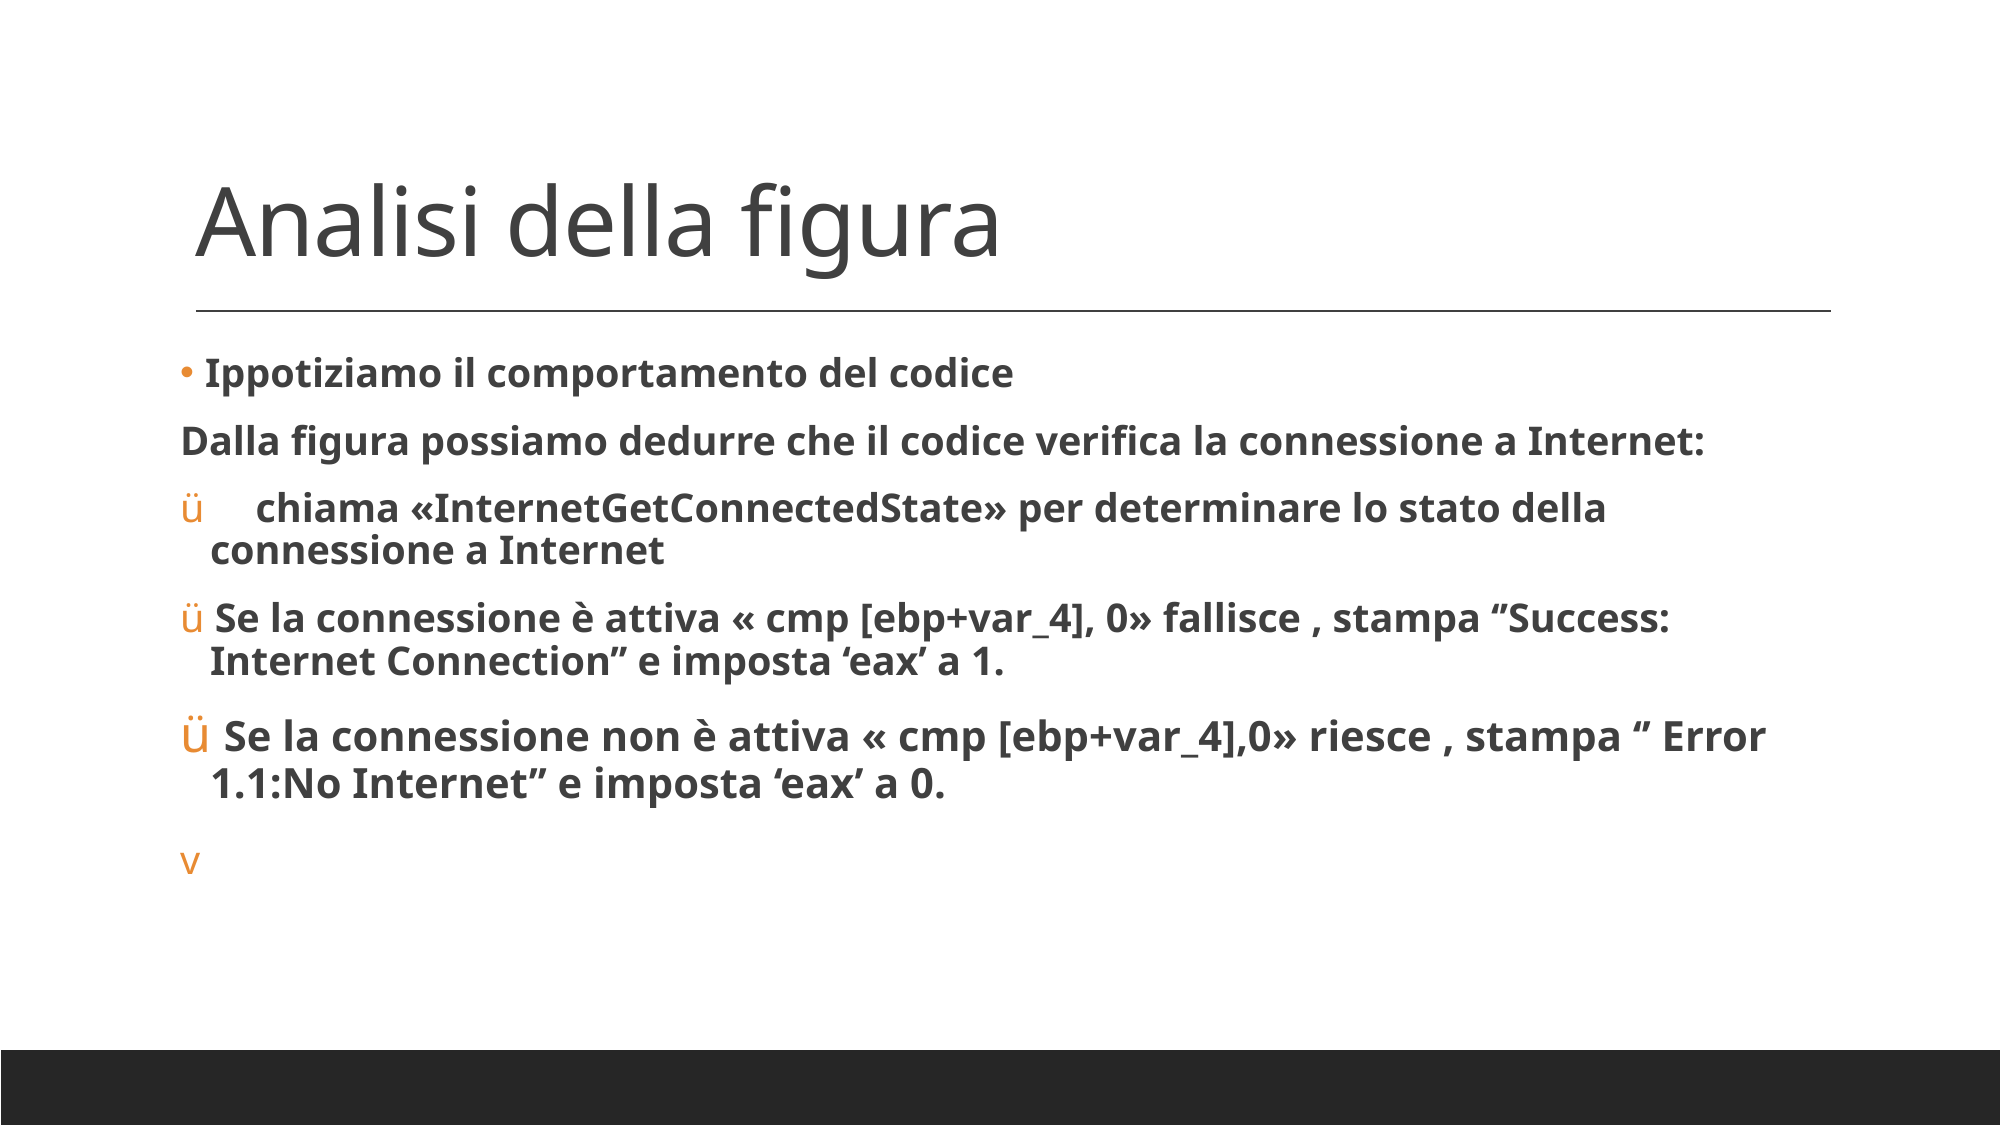

# Analisi della figura
 Ippotiziamo il comportamento del codice
Dalla figura possiamo dedurre che il codice verifica la connessione a Internet:
 chiama «InternetGetConnectedState» per determinare lo stato della connessione a Internet
 Se la connessione è attiva « cmp [ebp+var_4], 0» fallisce , stampa ‘’Success: Internet Connection’’ e imposta ‘eax’ a 1.
 Se la connessione non è attiva « cmp [ebp+var_4],0» riesce , stampa ‘’ Error 1.1:No Internet’’ e imposta ‘eax’ a 0.